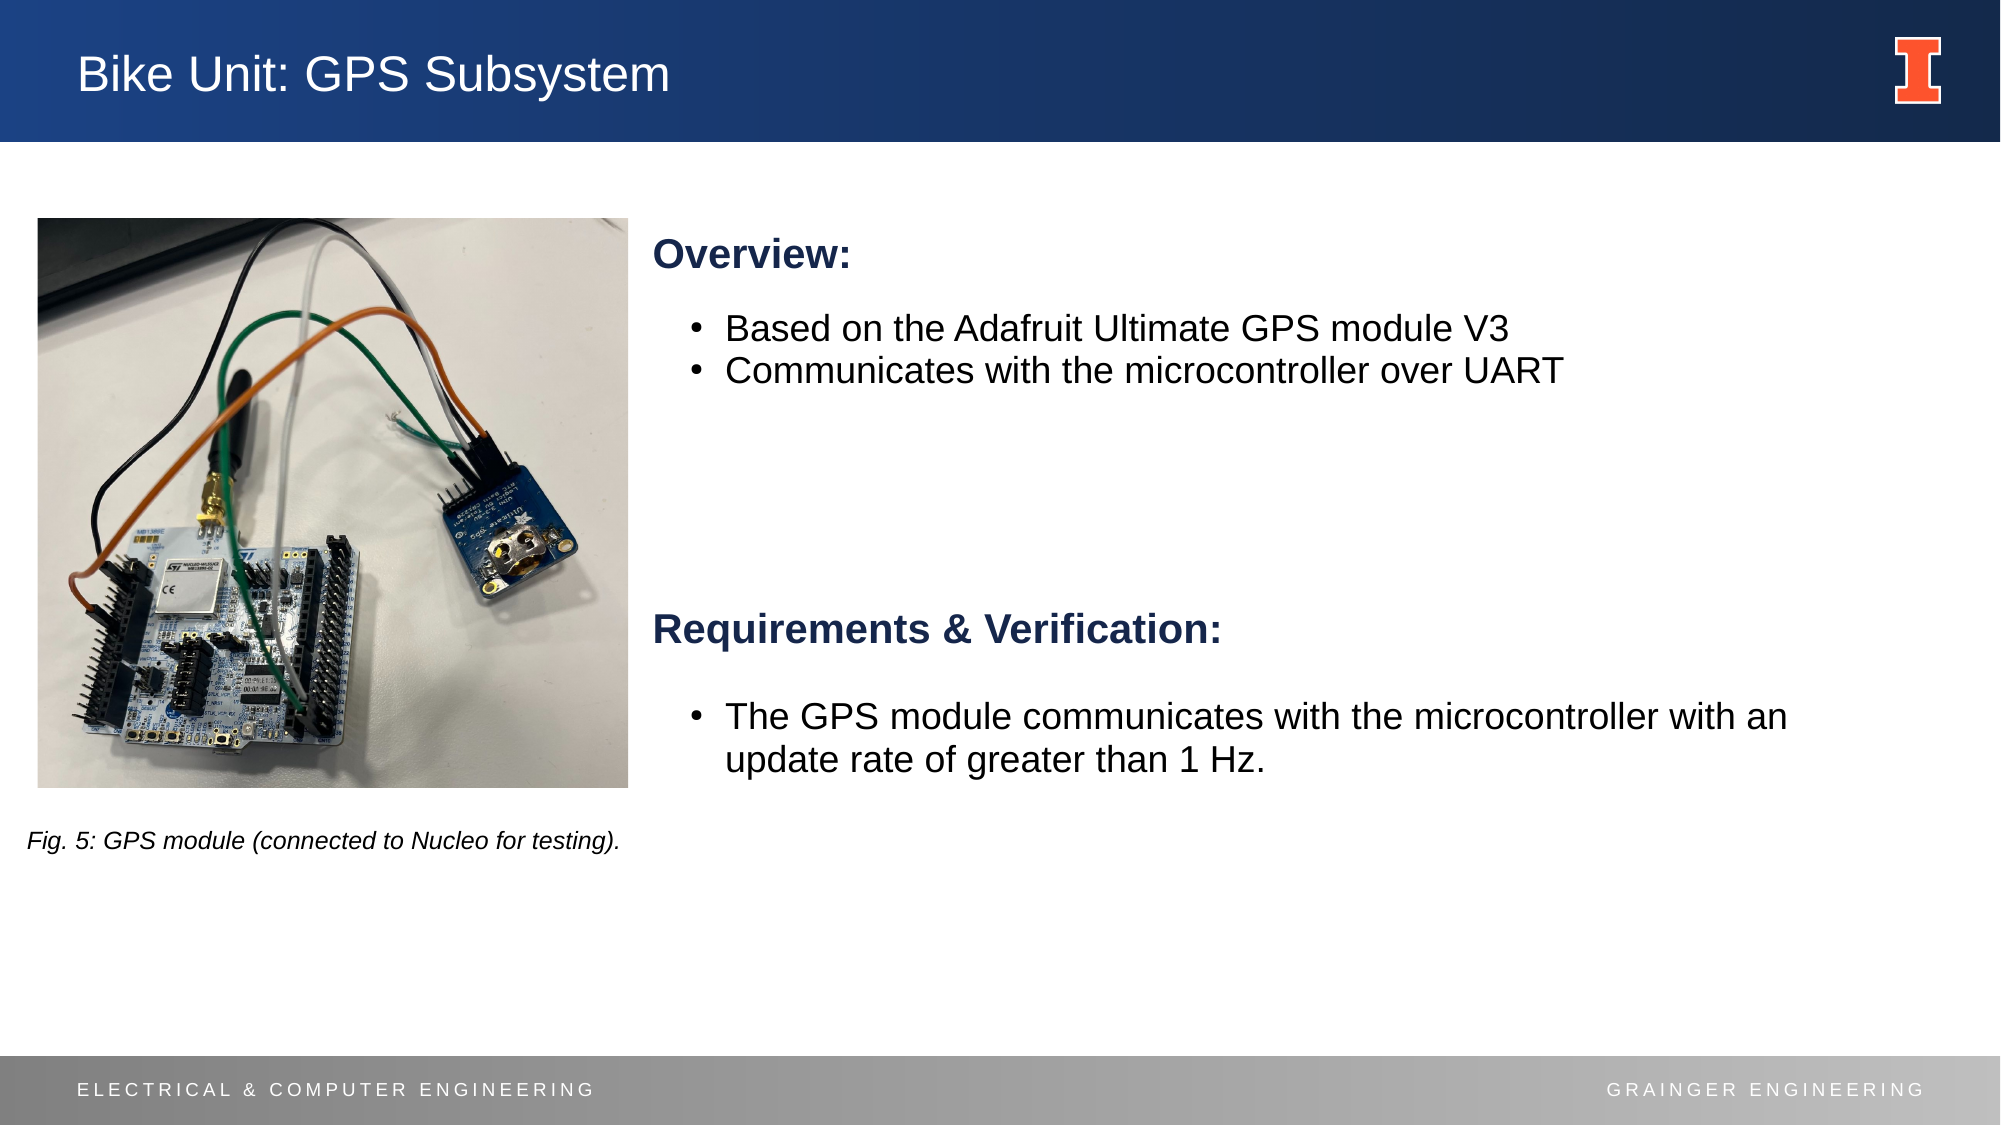

Bike Unit: GPS Subsystem
Overview:
Based on the Adafruit Ultimate GPS module V3
Communicates with the microcontroller over UART
Requirements & Verification:
The GPS module communicates with the microcontroller with an
update rate of greater than 1 Hz.
Fig. 5: GPS module (connected to Nucleo for testing).
ELECTRICAL & COMPUTER ENGINEERING
GRAINGER ENGINEERING